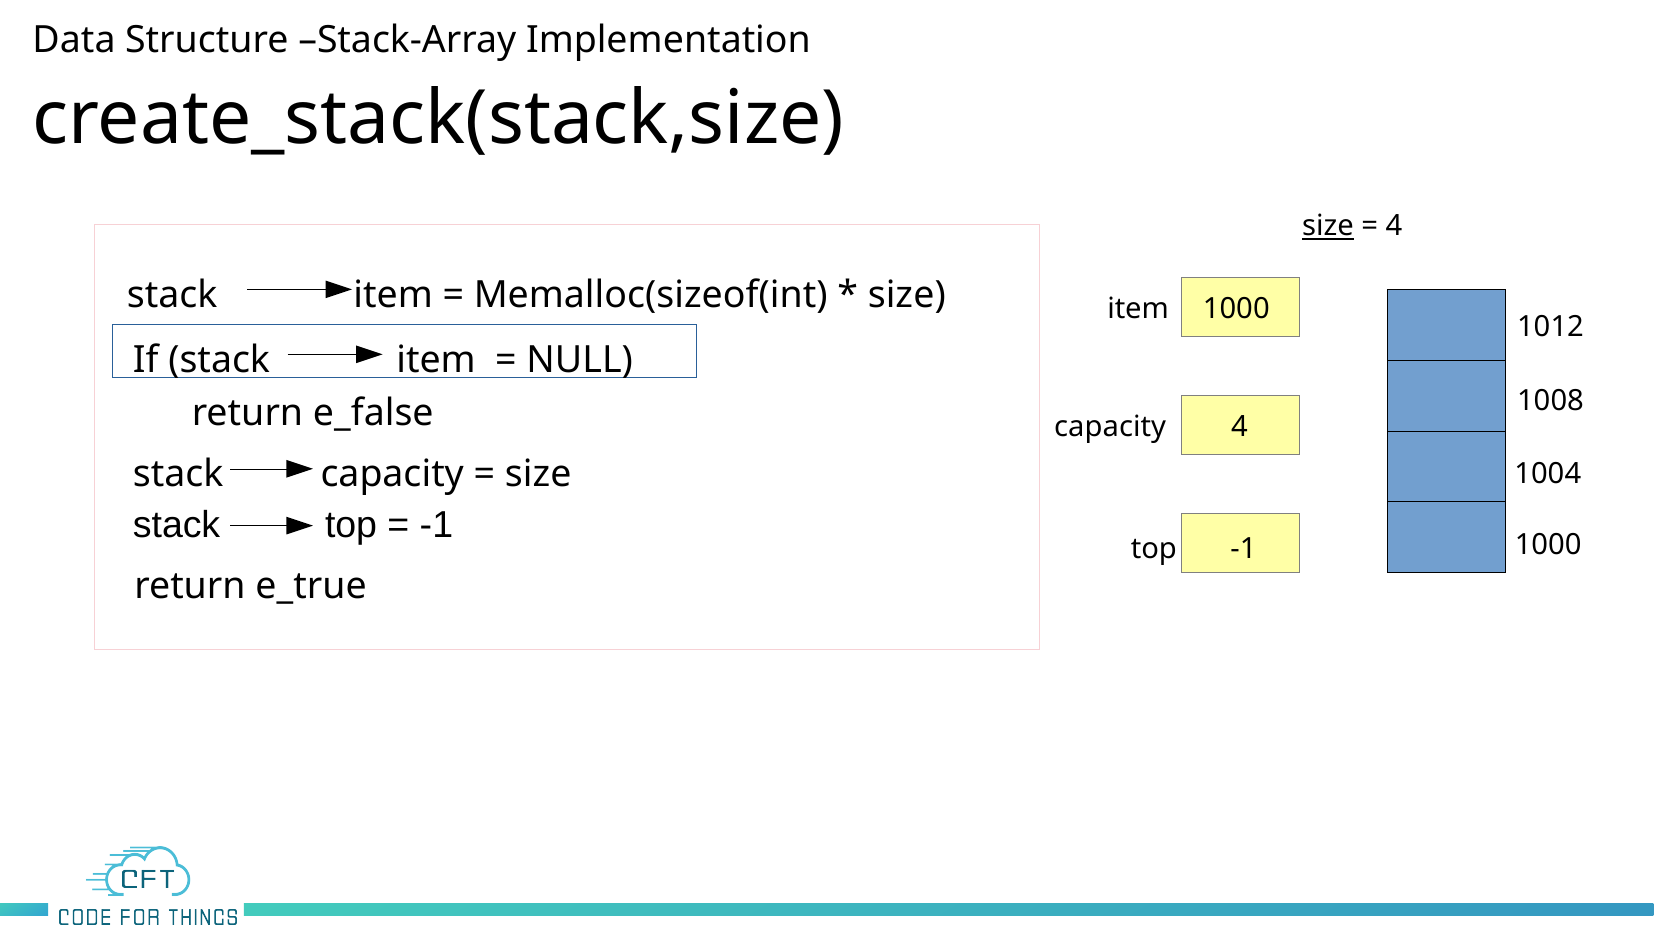

# Data Structure –Stack-Array Implementation create_stack(stack,size)
size = 4
stack item = Memalloc(sizeof(int) * size)
If (stack item = NULL)
return e_false
stack capacity = size
stack top = -1
return e_true
item
 1000
1012
1008
1004
1000
capacity
4
top
-1